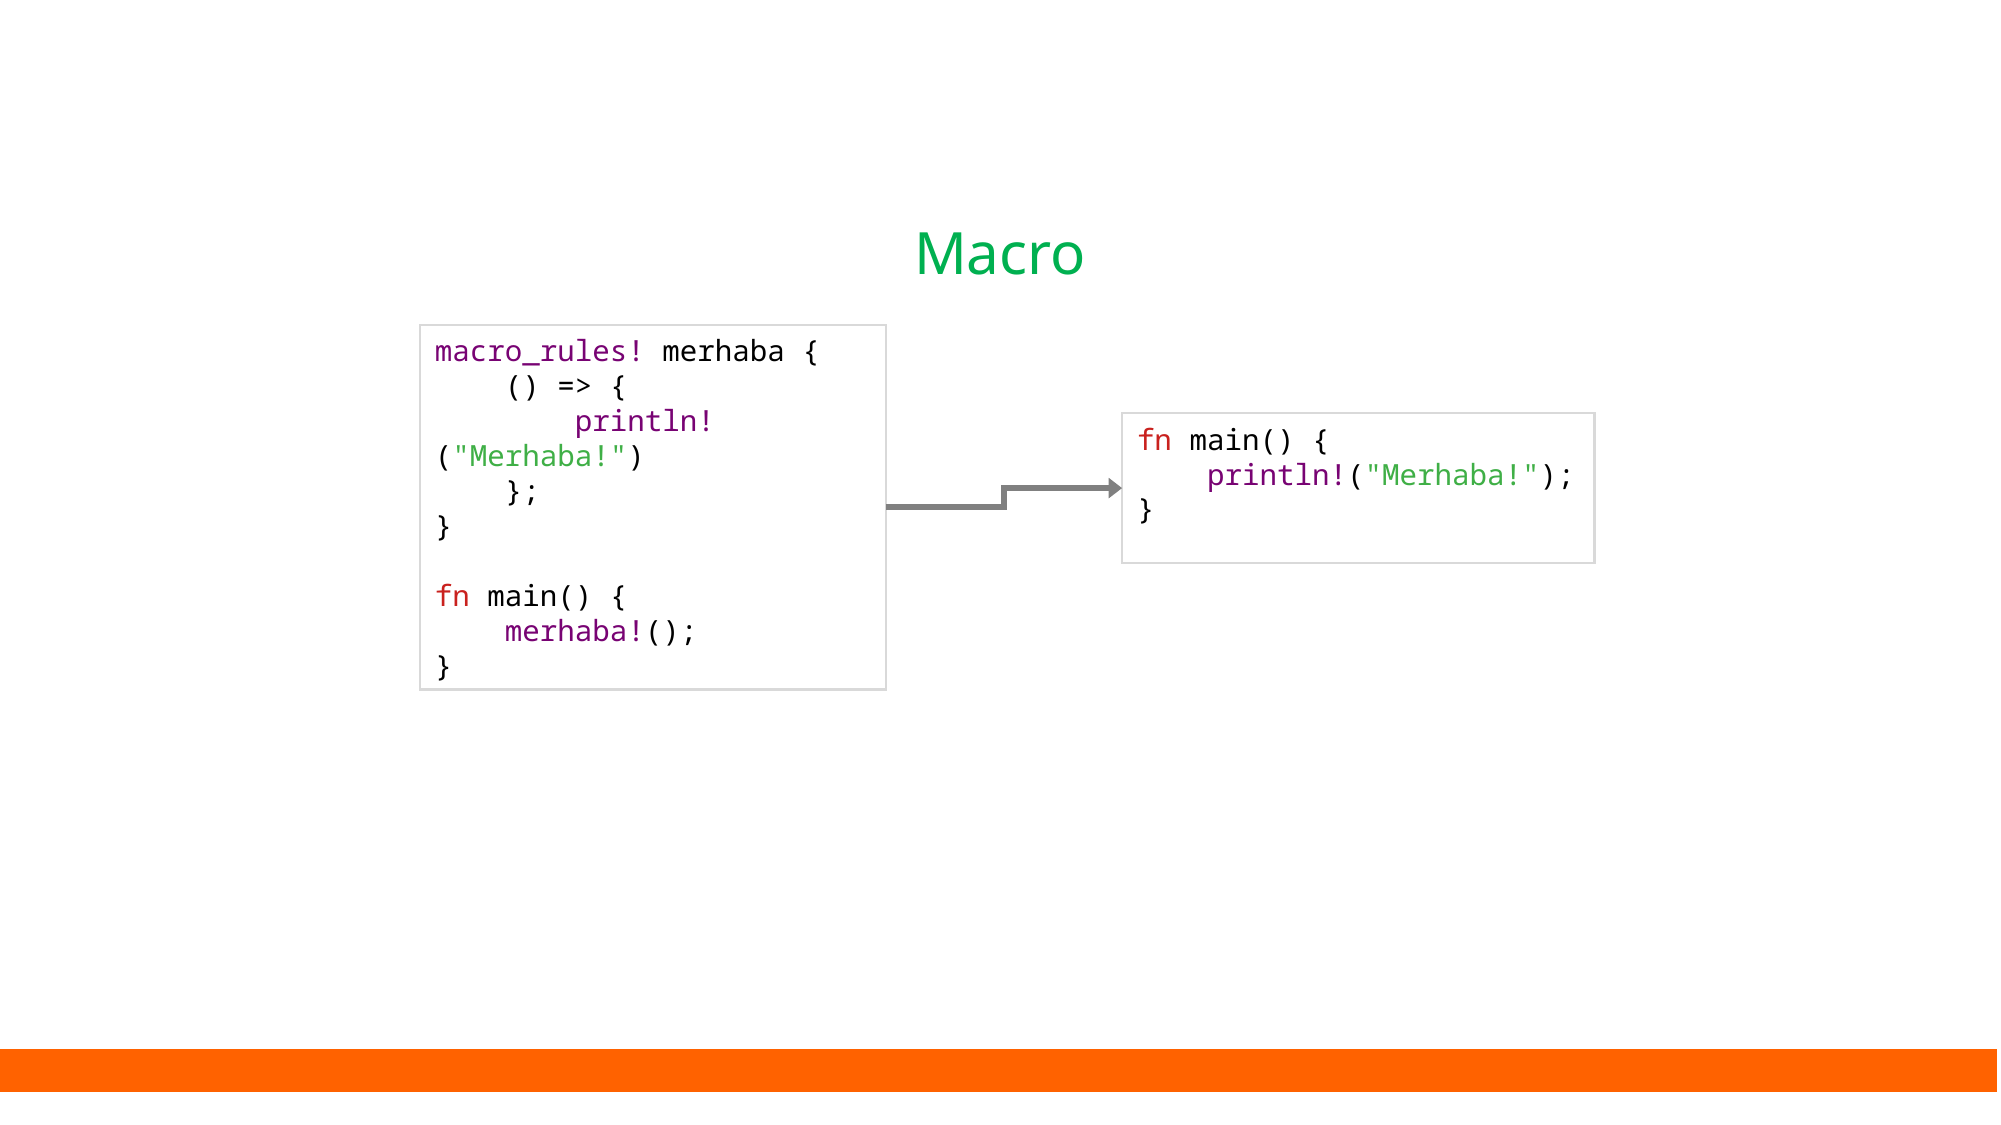

# Macro
macro_rules! merhaba {
 () => {
 println!("Merhaba!")
 };
}
fn main() {
 merhaba!();
}
fn main() {
 println!("Merhaba!");
}